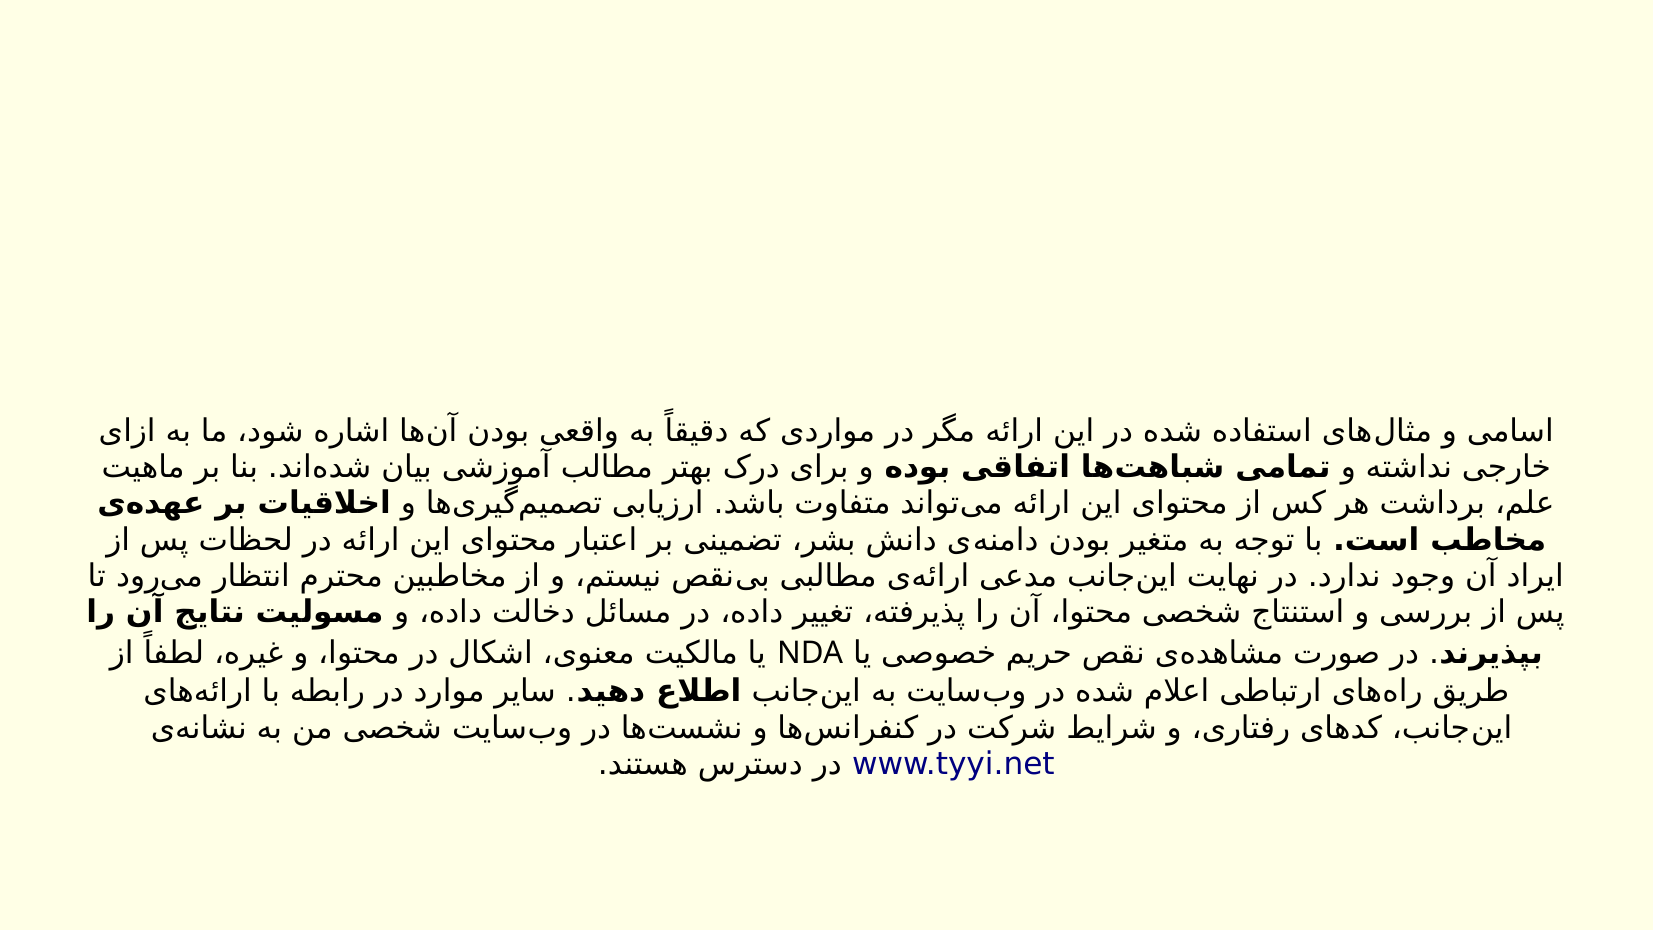

# اسامی و مثال‌های استفاده شده در این ارائه مگر در مواردی که دقیقاً به واقعی بودن آن‌ها اشاره شود، ما به ازای خارجی نداشته و تمامی شباهت‌ها اتفاقی بوده و برای درک بهتر مطالب آموزشی بیان شده‌اند. بنا بر ماهیت علم، برداشت هر کس از محتوای این ارائه می‌تواند متفاوت باشد. ارزیابی تصمیم‌گیری‌ها و اخلاقیات بر عهده‌ی مخاطب است. با توجه به متغیر بودن دامنه‌ی دانش بشر، تضمینی بر اعتبار محتوای این ارائه در لحظات پس از ایراد آن وجود ندارد. در نهایت این‌جانب مدعی ارائه‌ی مطالبی بی‌نقص نیستم، و از مخاطبین محترم انتظار می‌رود تا پس از بررسی و استنتاج شخصی محتوا، آن را پذیرفته، تغییر داده، در مسائل دخالت داده، و مسولیت نتایج آن را بپذیرند. در صورت مشاهده‌ی نقص حریم خصوصی یا NDA یا مالکیت معنوی، اشکال در محتوا، و غیره، لطفاً از طریق راه‌های ارتباطی اعلام شده در وب‌سایت به این‌جانب اطلاع دهید. سایر موارد در رابطه با ارائه‌های این‌جانب، کدهای رفتاری، و شرایط شرکت در کنفرانس‌ها و نشست‌ها در وب‌سایت شخصی من به نشانه‌ی www.tyyi.net در دسترس هستند.